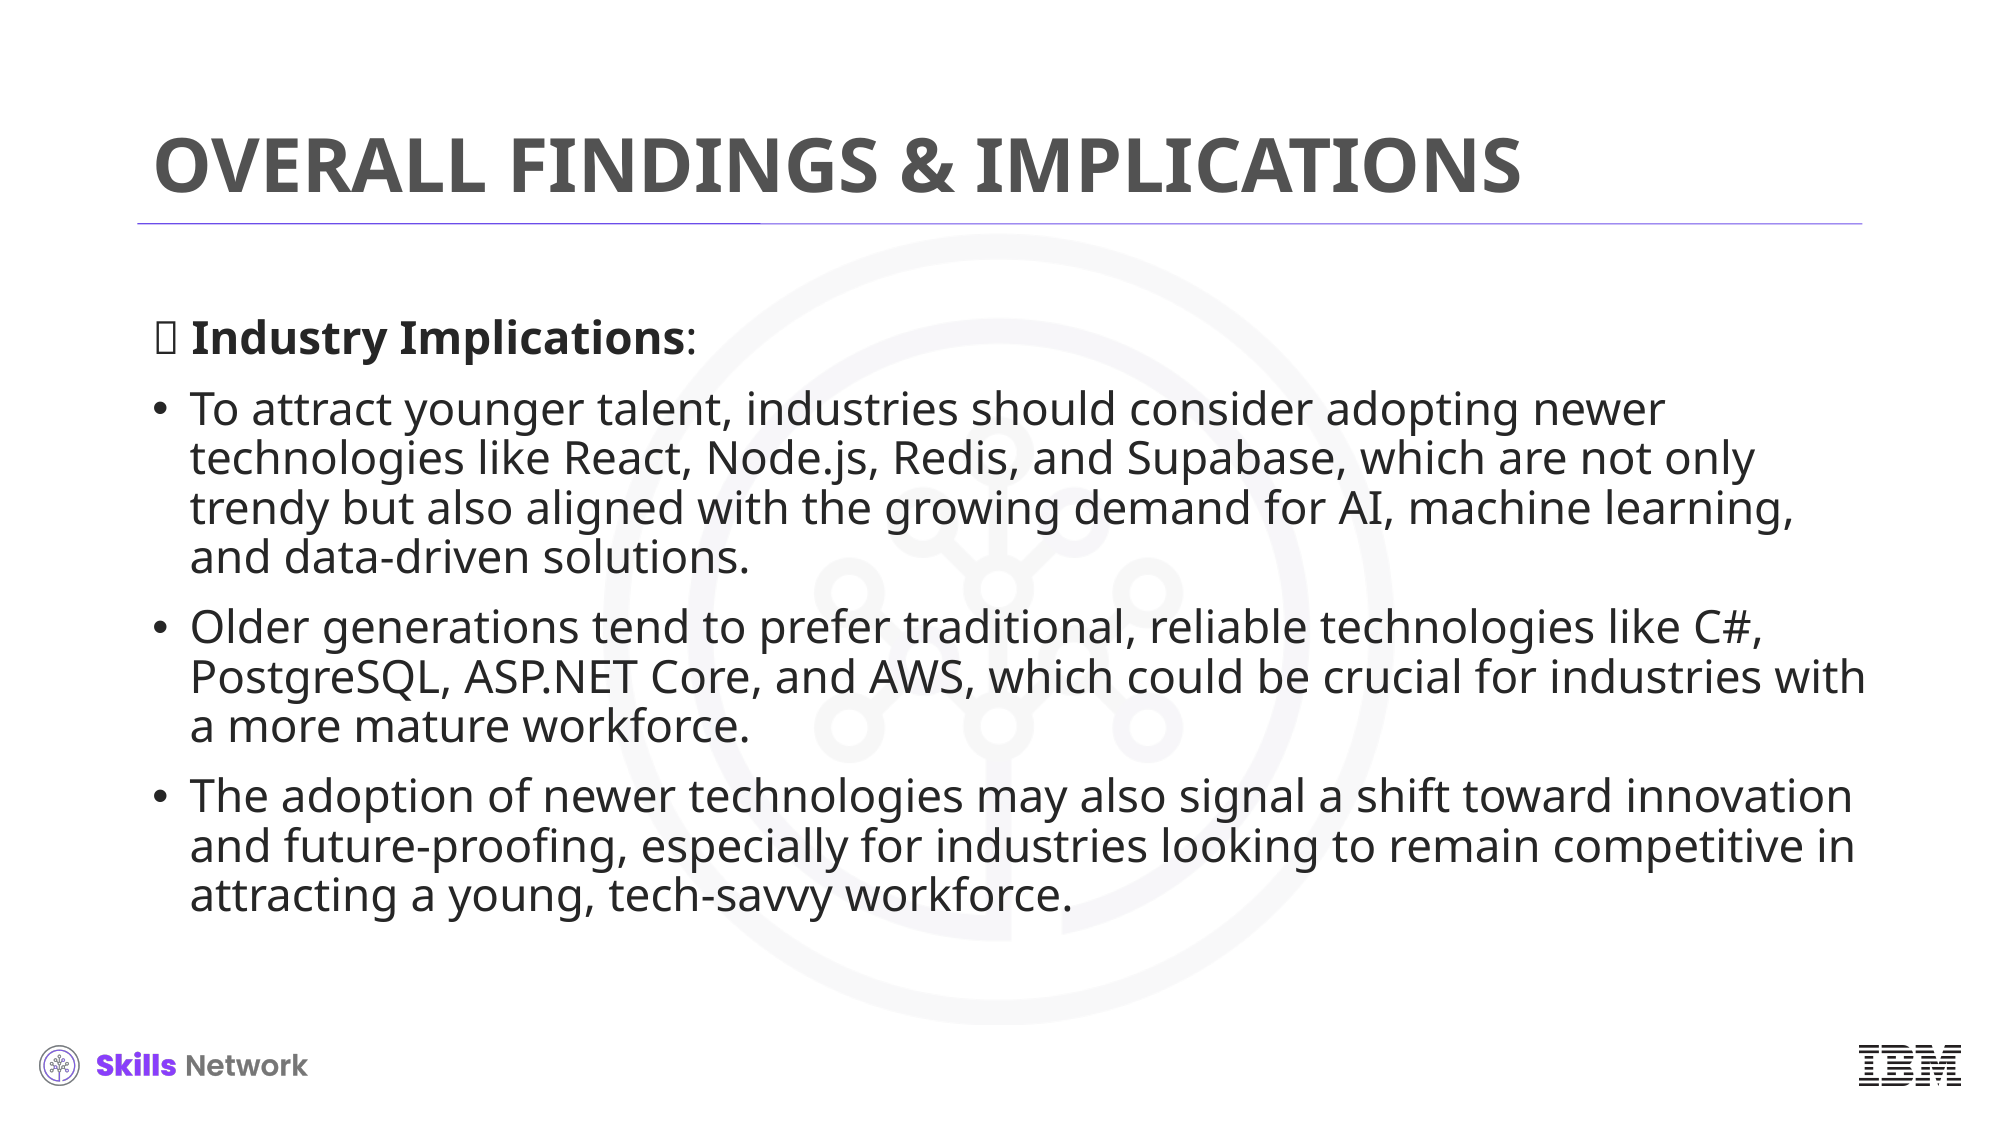

# OVERALL FINDINGS & IMPLICATIONS
📌 Industry Implications:
To attract younger talent, industries should consider adopting newer technologies like React, Node.js, Redis, and Supabase, which are not only trendy but also aligned with the growing demand for AI, machine learning, and data-driven solutions.
Older generations tend to prefer traditional, reliable technologies like C#, PostgreSQL, ASP.NET Core, and AWS, which could be crucial for industries with a more mature workforce.
The adoption of newer technologies may also signal a shift toward innovation and future-proofing, especially for industries looking to remain competitive in attracting a young, tech-savvy workforce.